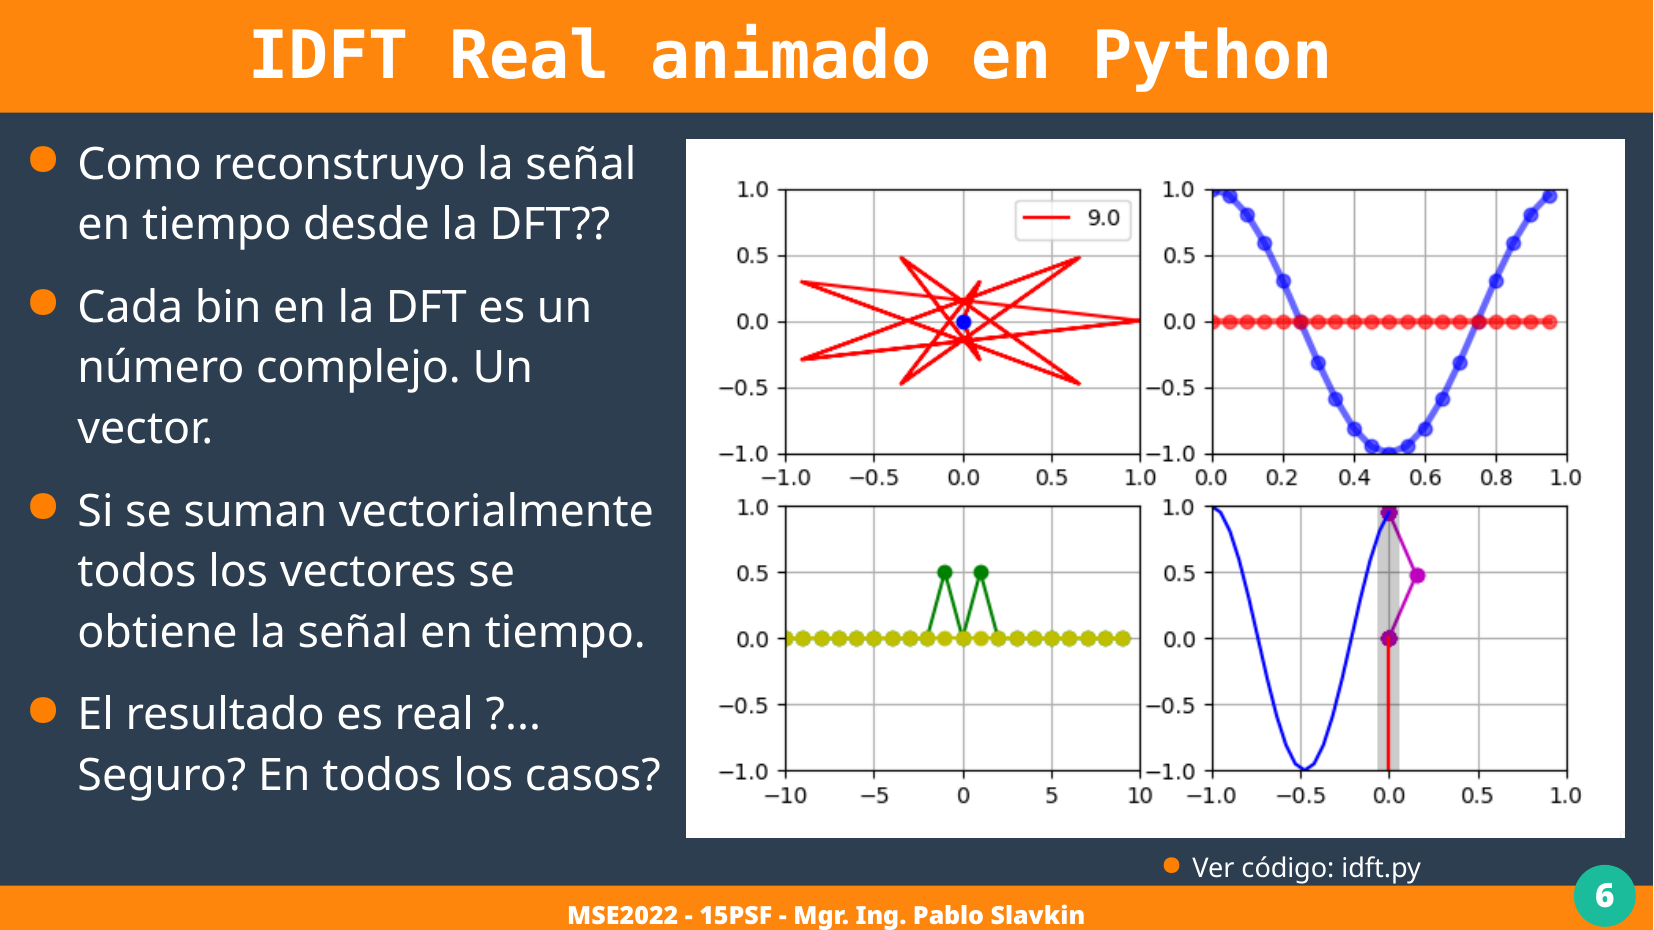

IDFT Real animado en Python
# Como reconstruyo la señal en tiempo desde la DFT??
Cada bin en la DFT es un número complejo. Un vector.
Si se suman vectorialmente todos los vectores se obtiene la señal en tiempo.
El resultado es real ?... Seguro? En todos los casos?
Ver código: idft.py
MSE2022 - 15PSF - Mgr. Ing. Pablo Slavkin